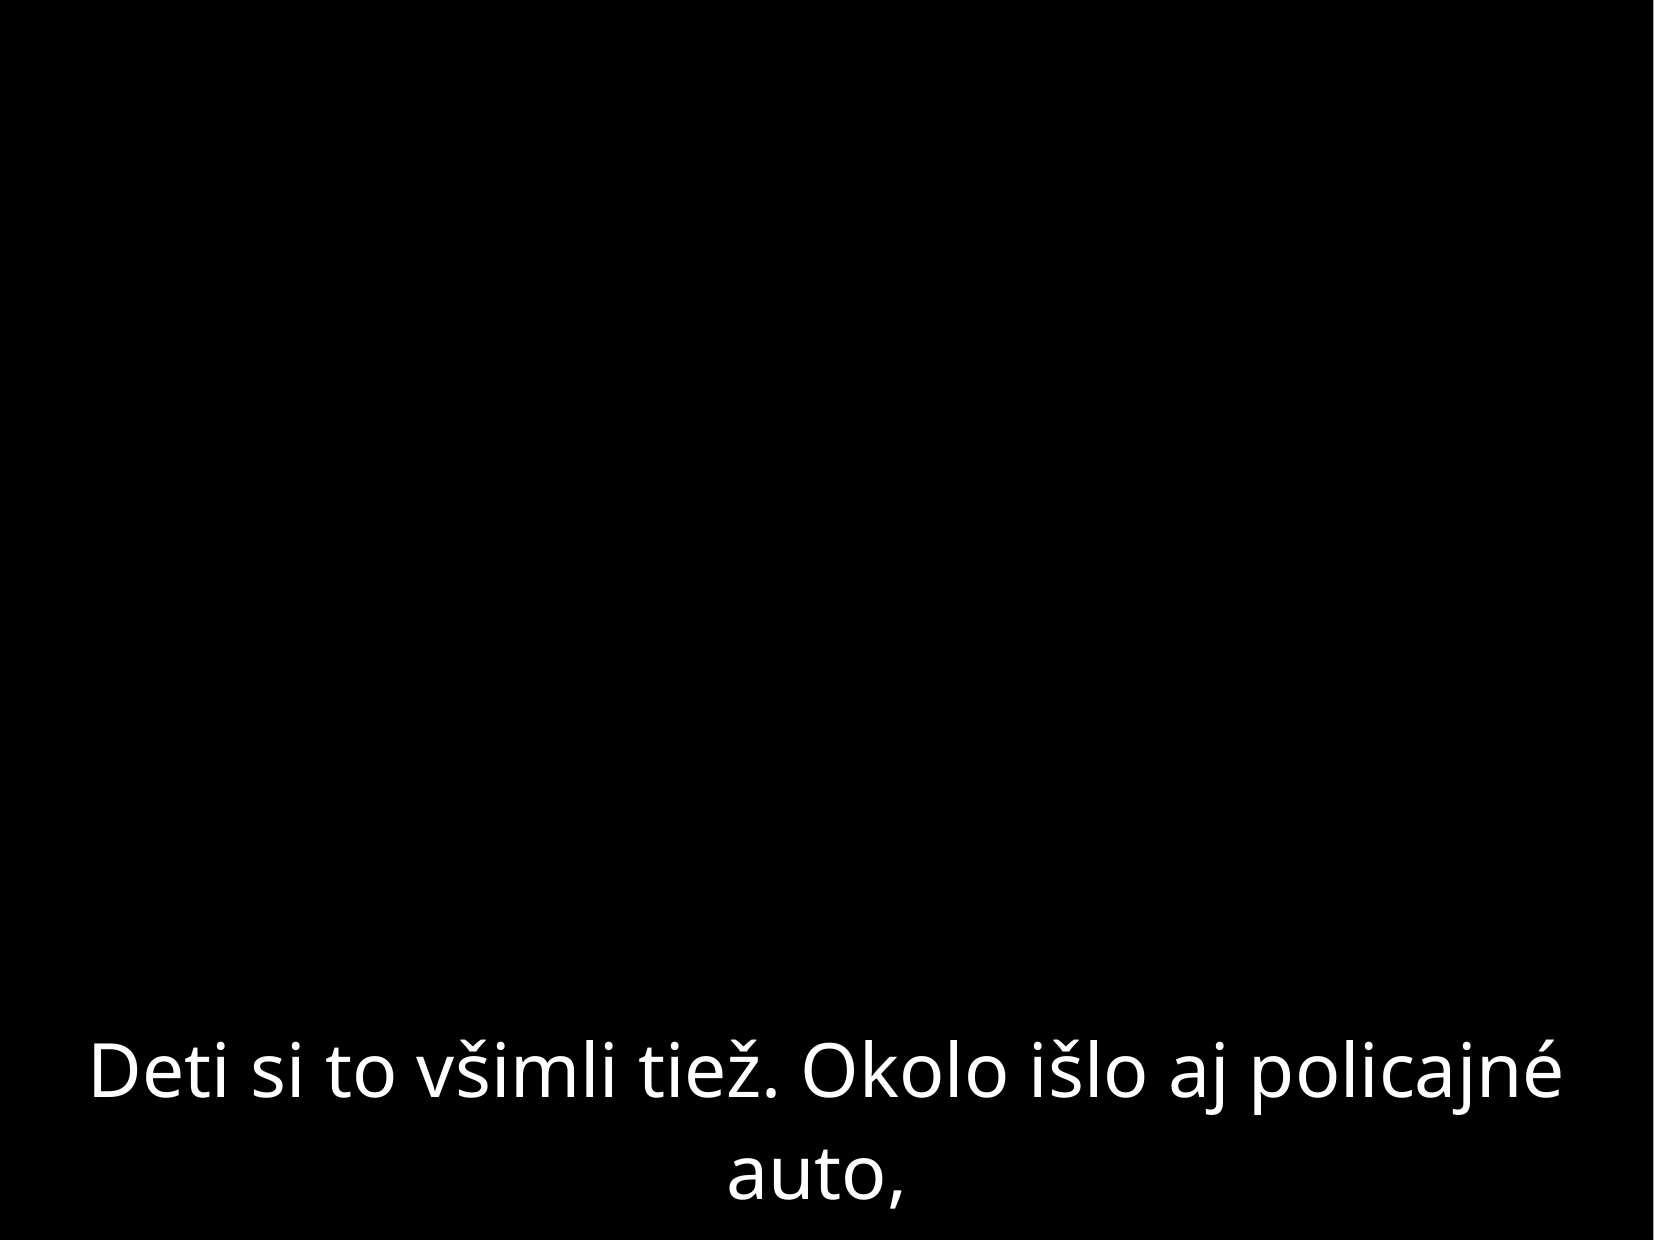

# Deti si to všimli tiež. Okolo išlo aj policajné auto,